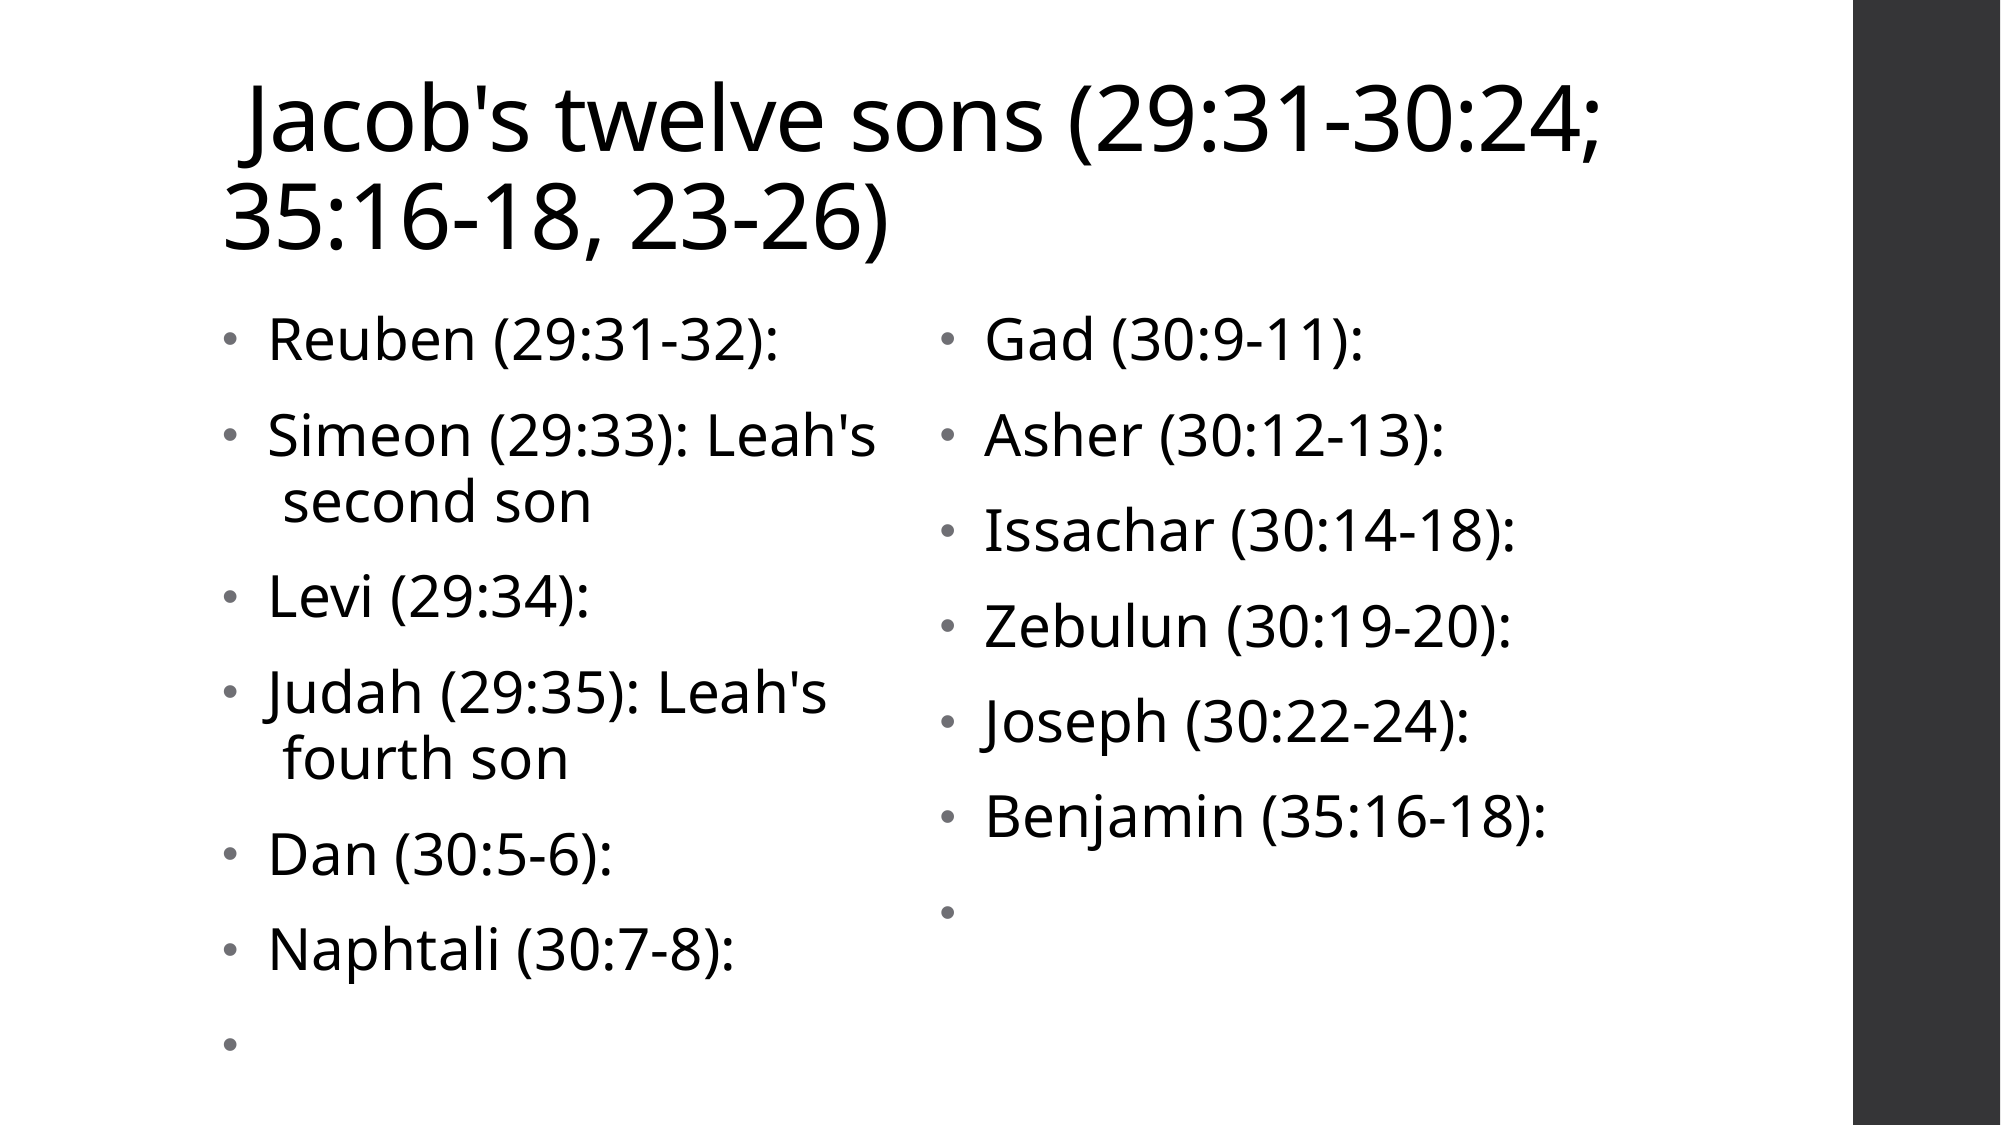

# Jacob's twelve sons (29:31-30:24; 35:16-18, 23-26)
 Reuben (29:31-32):
 Simeon (29:33): Leah's second son
 Levi (29:34):
 Judah (29:35): Leah's fourth son
 Dan (30:5-6):
 Naphtali (30:7-8):
 Gad (30:9-11):
 Asher (30:12-13):
 Issachar (30:14-18):
 Zebulun (30:19-20):
 Joseph (30:22-24):
 Benjamin (35:16-18):